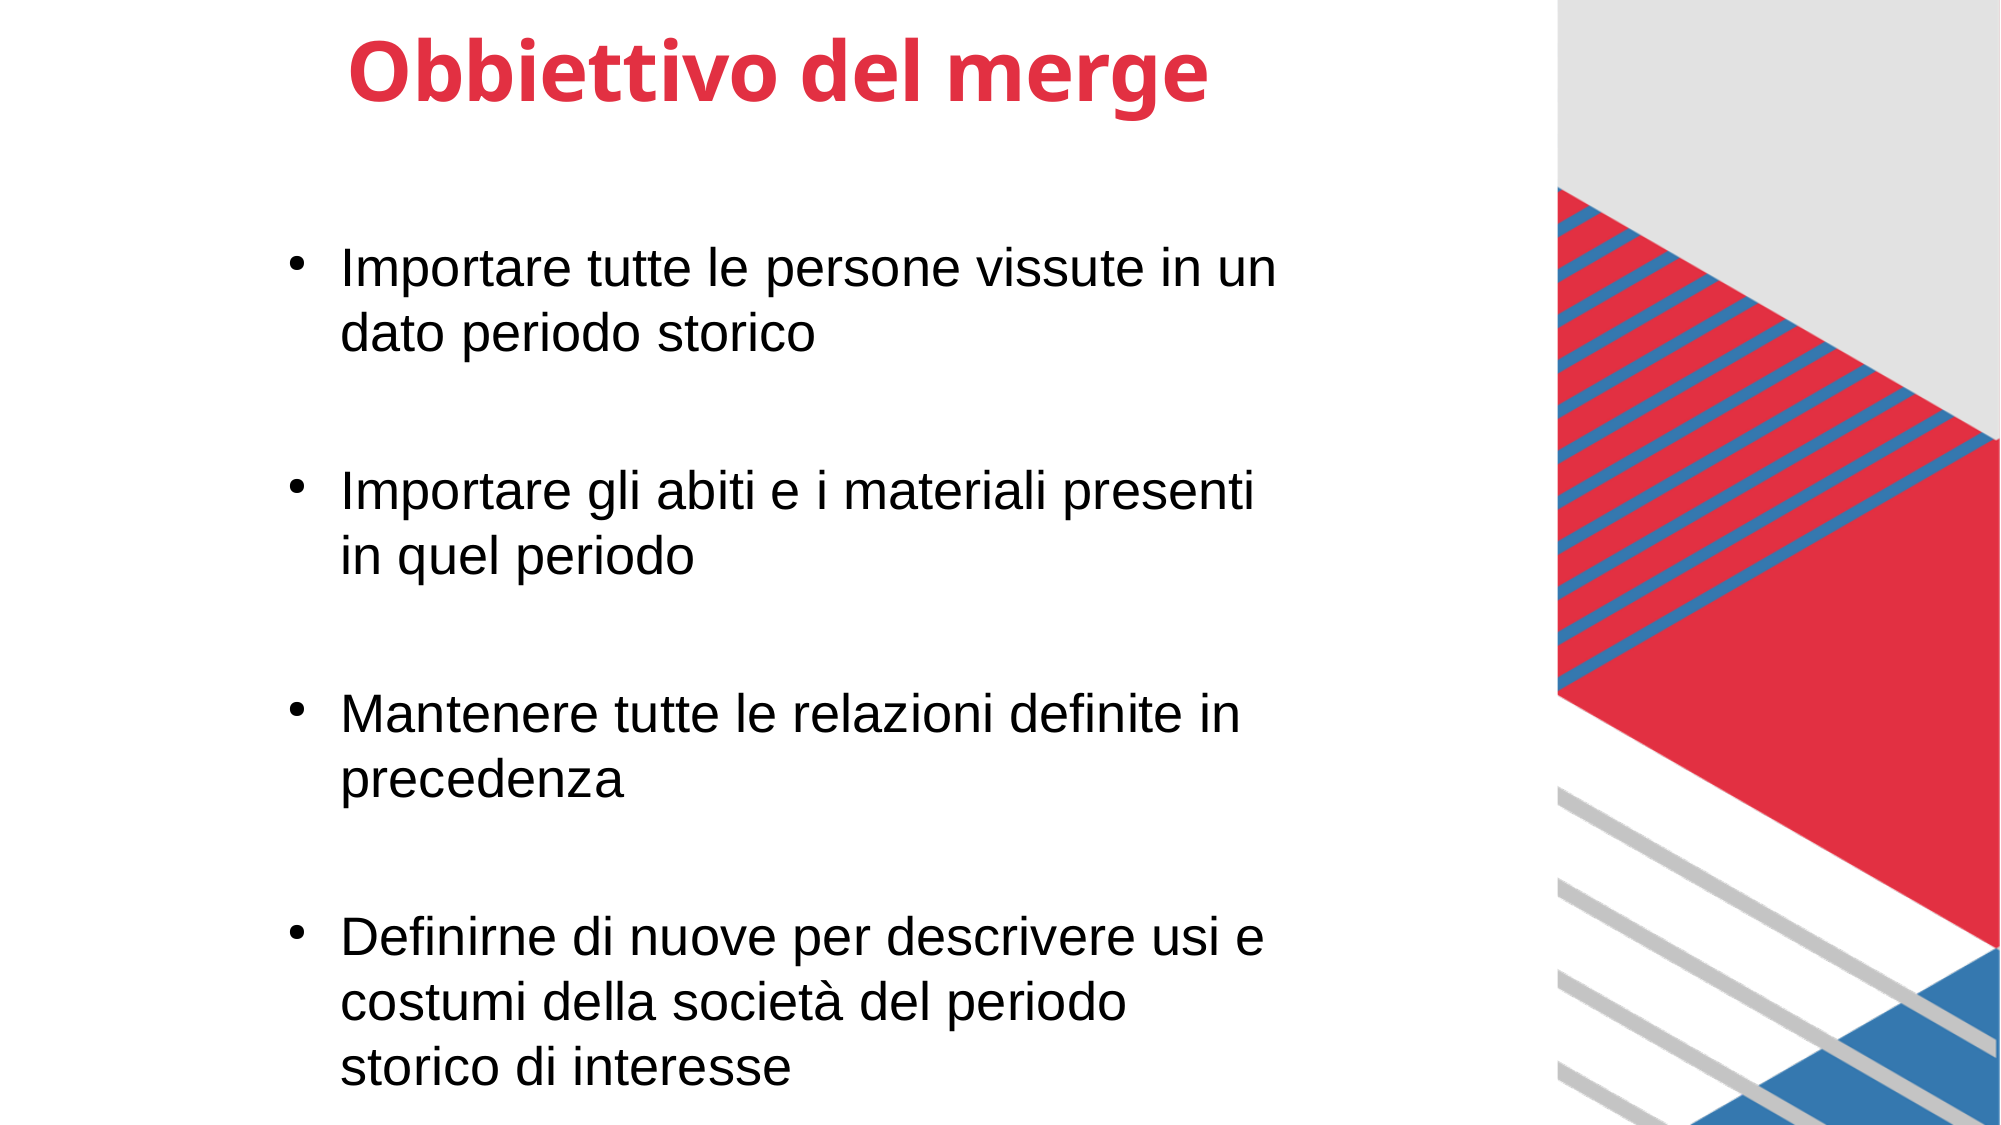

# Obbiettivo del merge
Importare tutte le persone vissute in un dato periodo storico
Importare gli abiti e i materiali presenti in quel periodo
Mantenere tutte le relazioni definite in precedenza
Definirne di nuove per descrivere usi e costumi della società del periodo storico di interesse